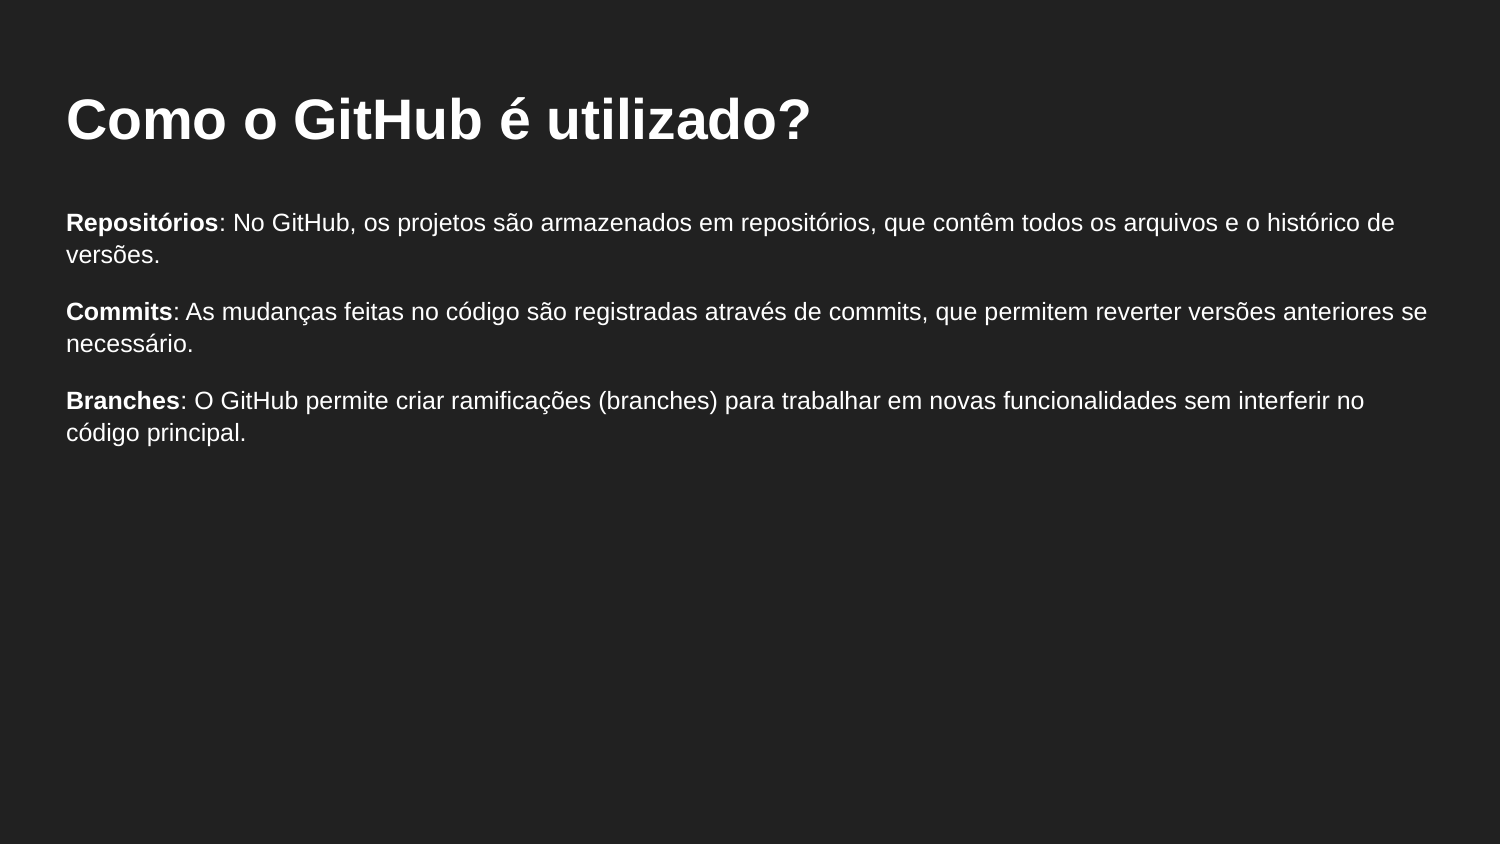

# Como o GitHub é utilizado?
Repositórios: No GitHub, os projetos são armazenados em repositórios, que contêm todos os arquivos e o histórico de versões.
Commits: As mudanças feitas no código são registradas através de commits, que permitem reverter versões anteriores se necessário.
Branches: O GitHub permite criar ramificações (branches) para trabalhar em novas funcionalidades sem interferir no código principal.